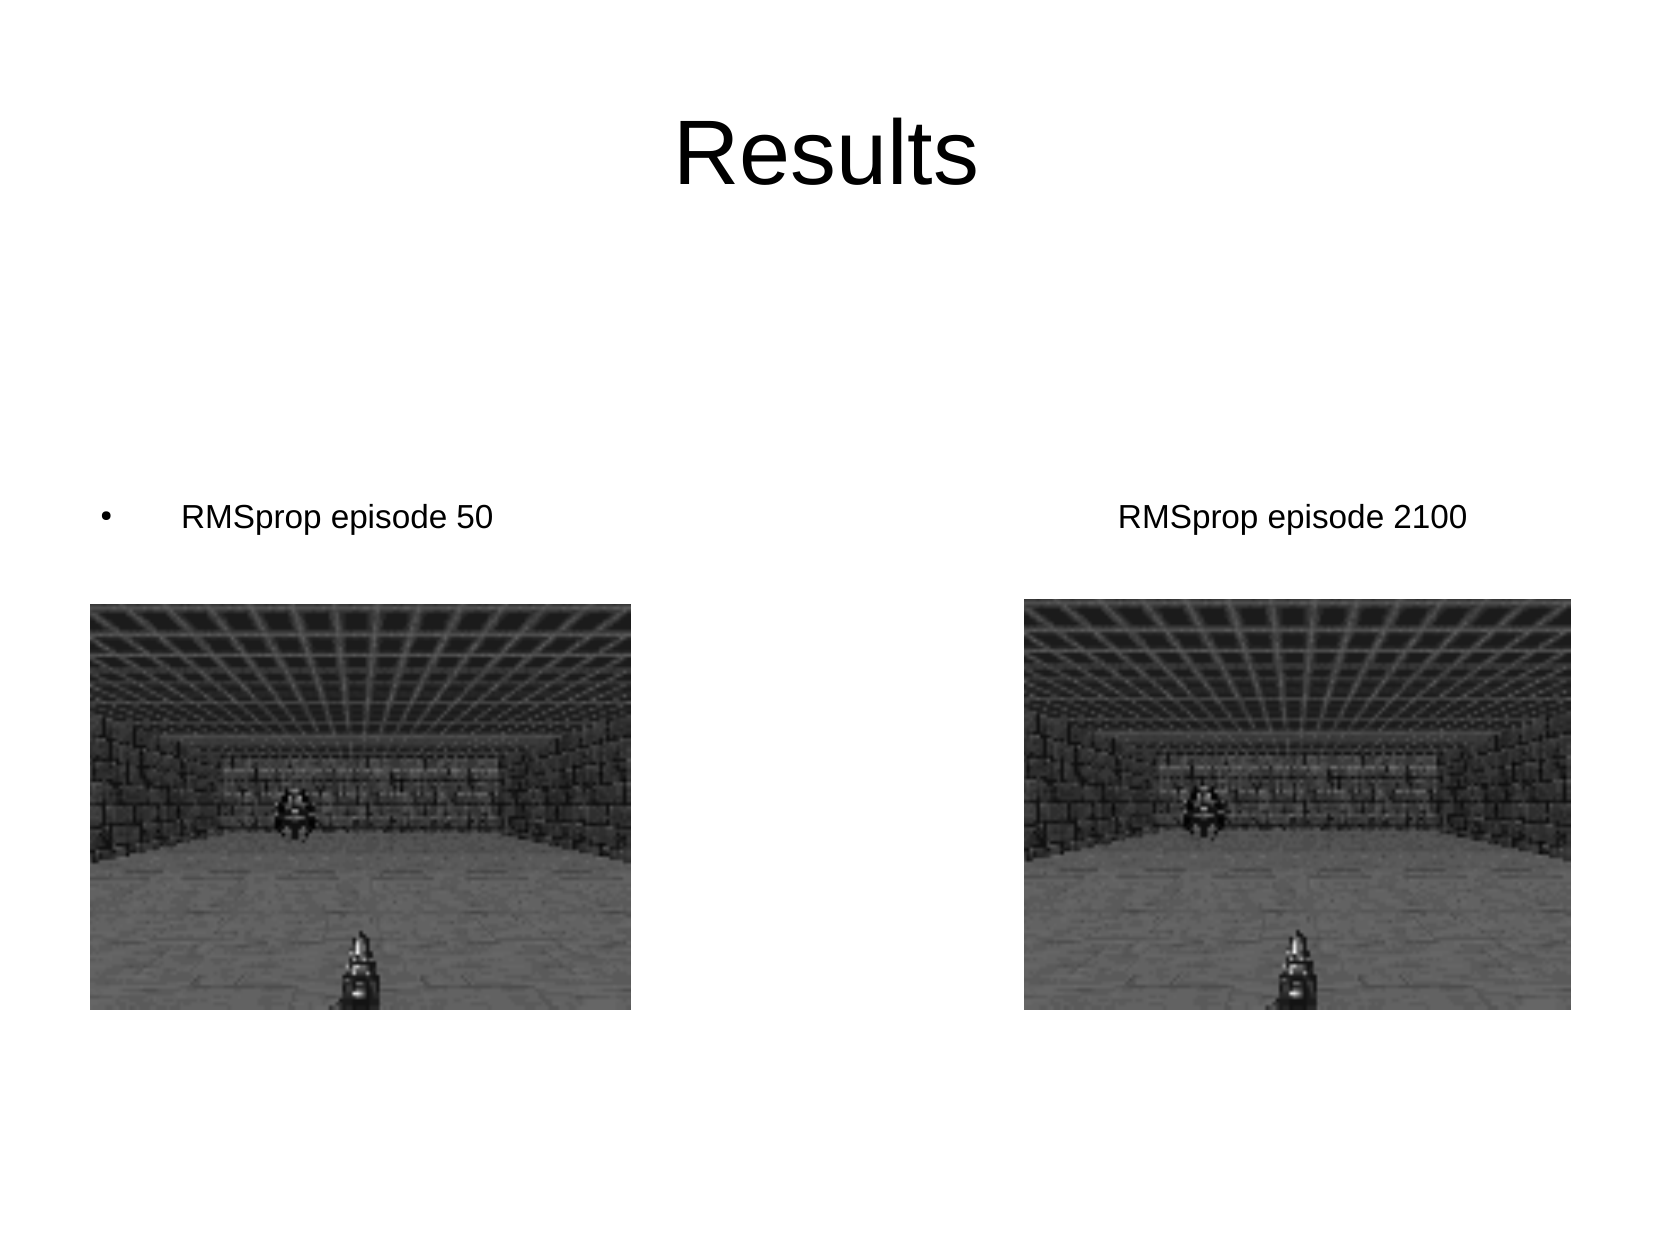

# Results
 RMSprop episode 50								 RMSprop episode 2100